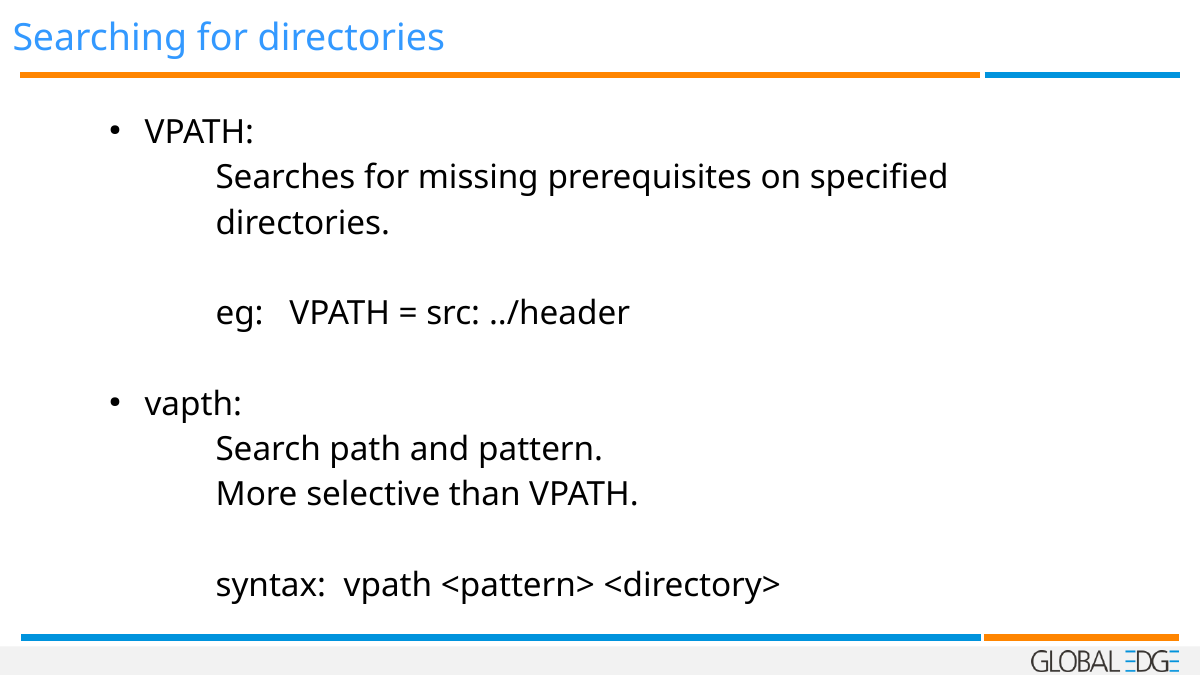

# Searching for directories
VPATH:
Searches for missing prerequisites on specified
directories.
eg:	VPATH = src: ../header
vapth:
Search path and pattern.
More selective than VPATH.
syntax: vpath <pattern> <directory>